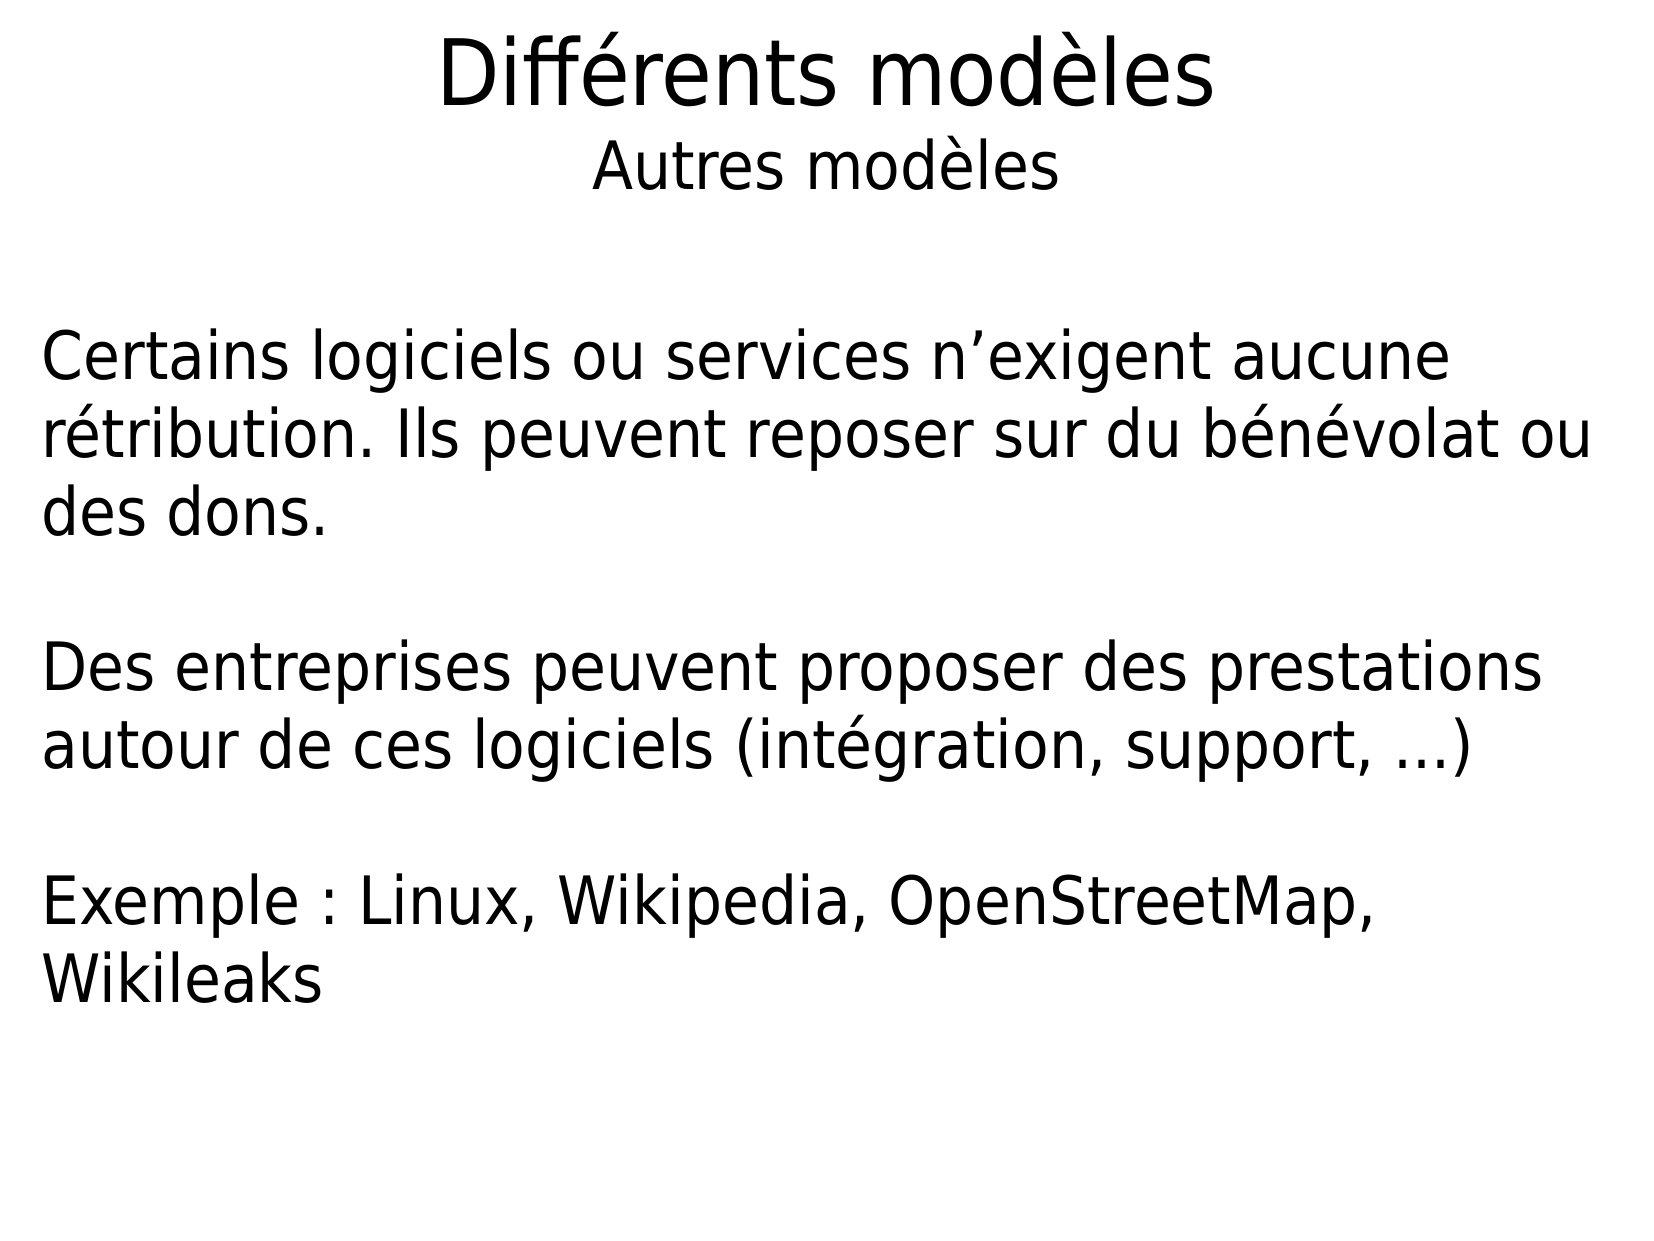

# Différents modèles Autres modèles
Certains logiciels ou services n’exigent aucune rétribution. Ils peuvent reposer sur du bénévolat ou des dons.
Des entreprises peuvent proposer des prestations autour de ces logiciels (intégration, support, ...)
Exemple : Linux, Wikipedia, OpenStreetMap, Wikileaks